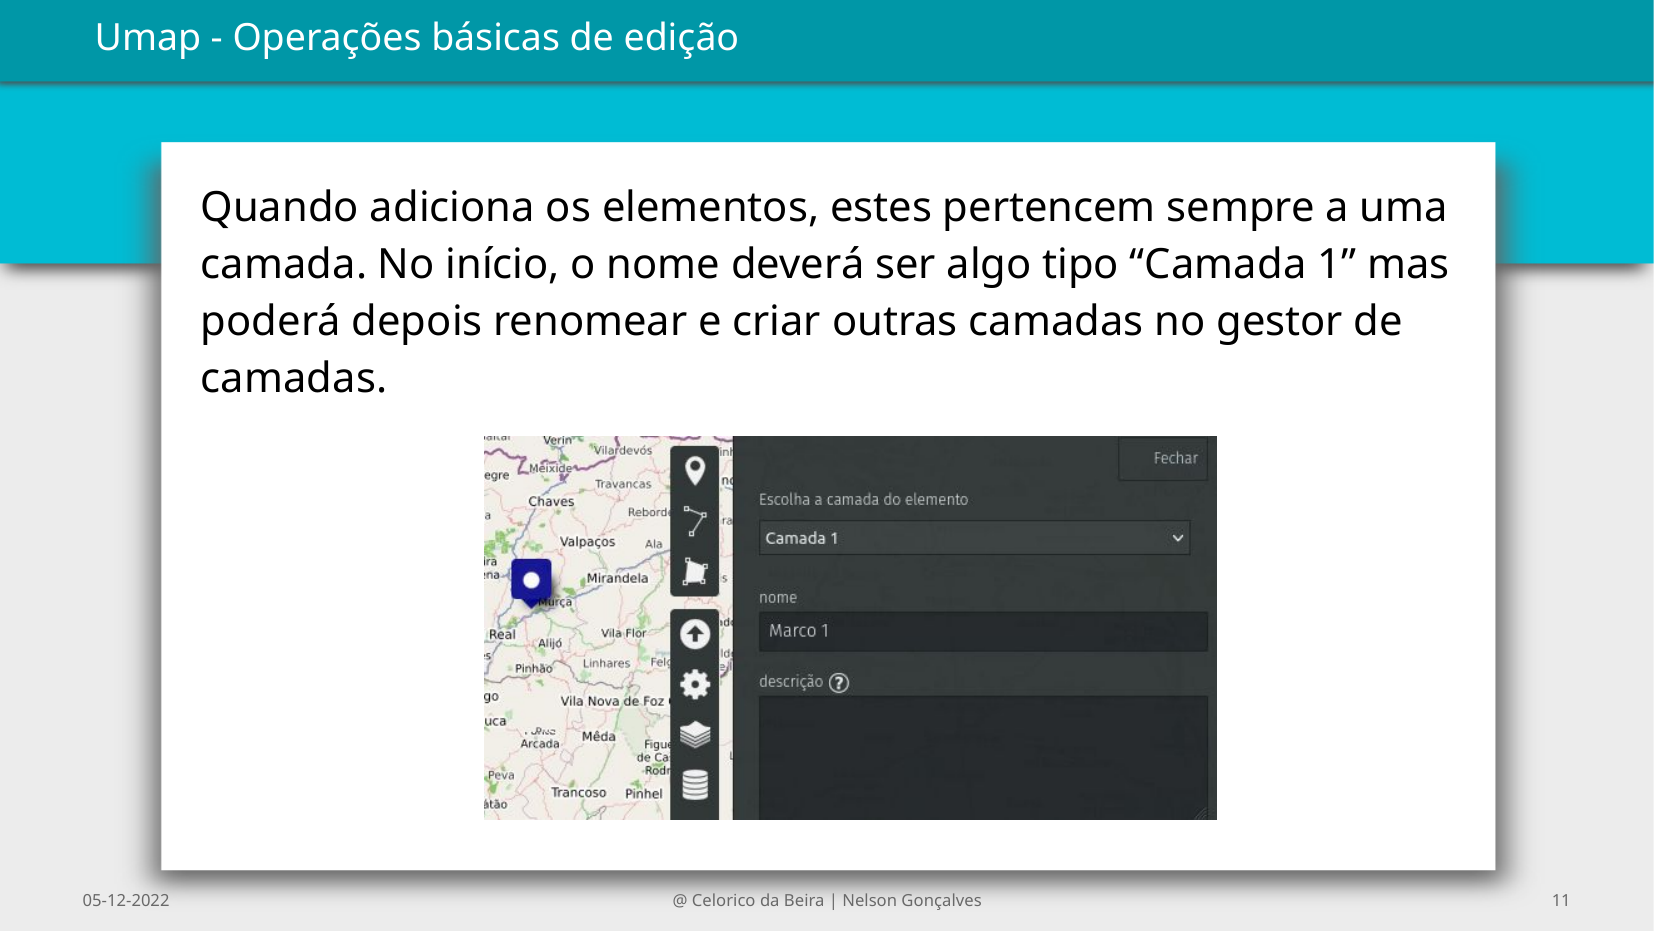

# Umap - Operações básicas de edição
Quando adiciona os elementos, estes pertencem sempre a uma camada. No início, o nome deverá ser algo tipo “Camada 1” mas poderá depois renomear e criar outras camadas no gestor de camadas.
05-12-2022
@ Celorico da Beira | Nelson Gonçalves
11